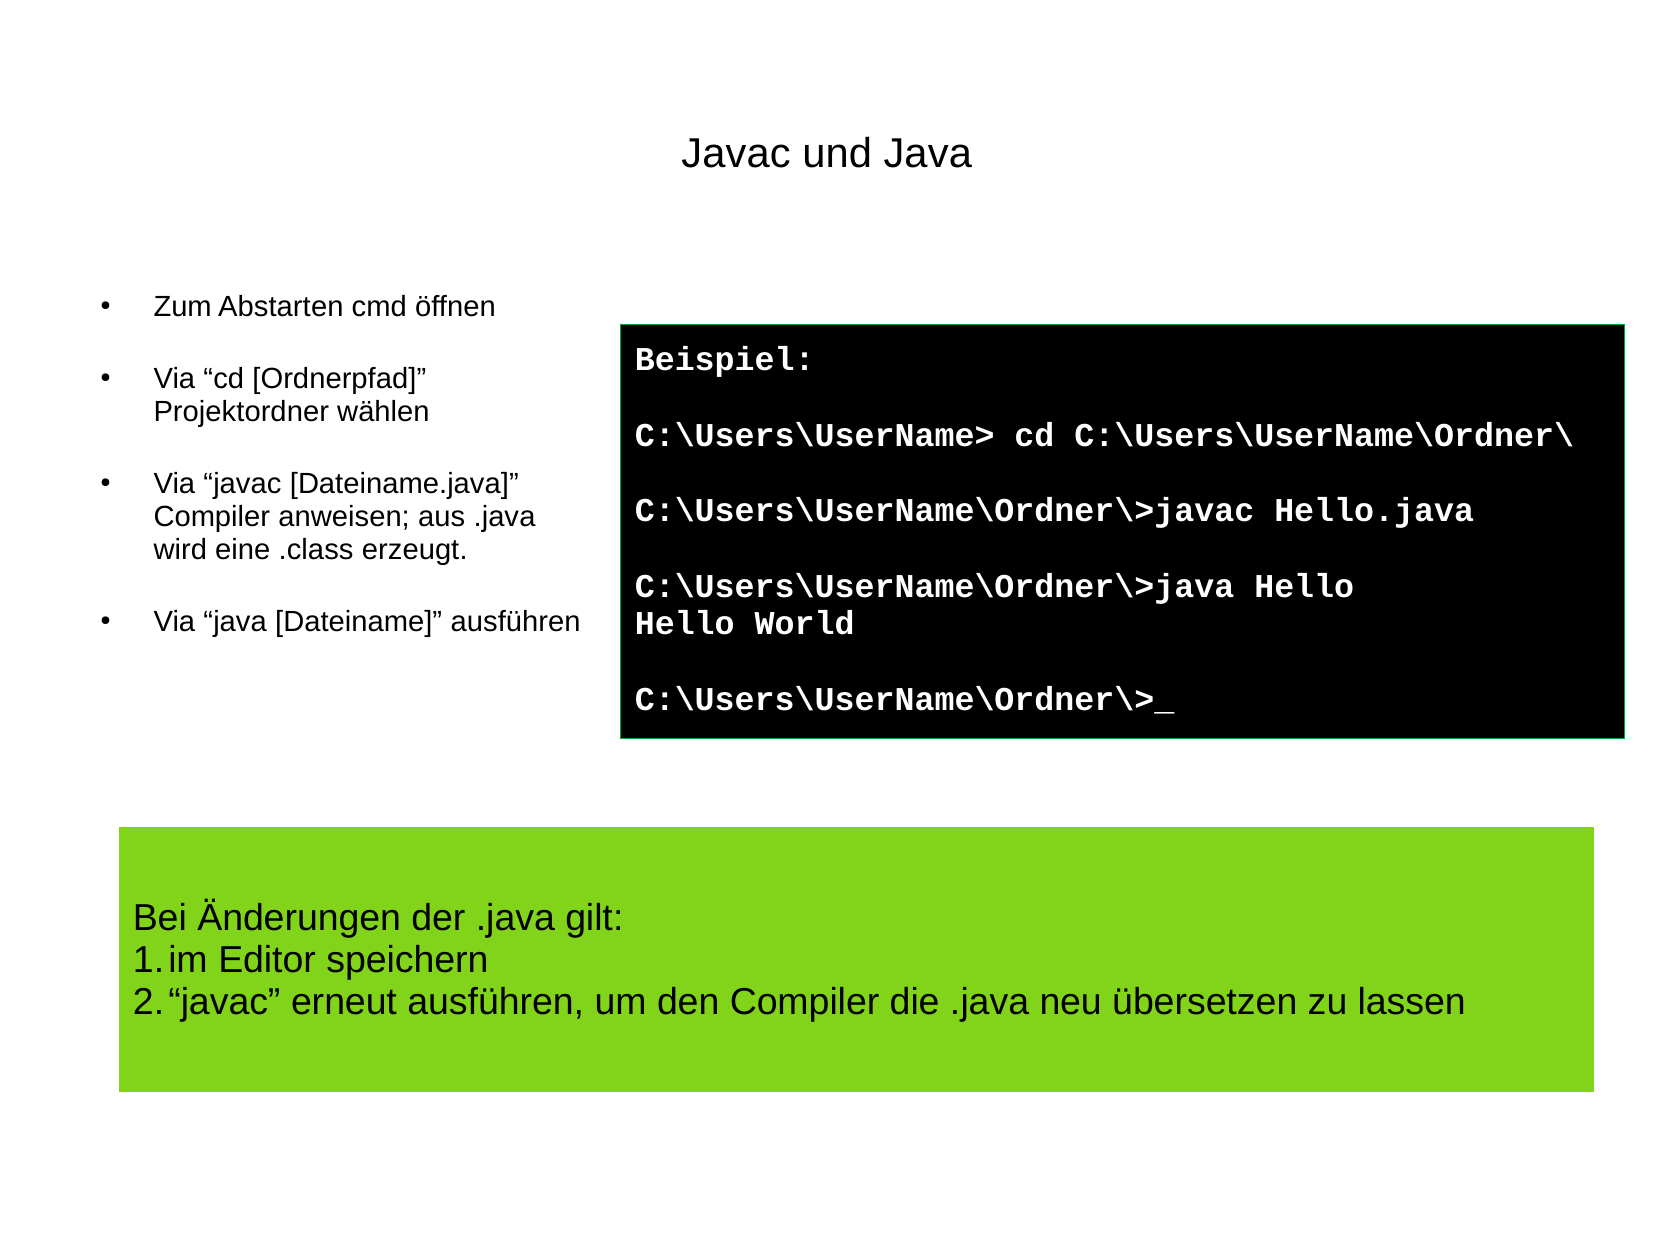

# Javac und Java
Zum Abstarten cmd öffnen
Via “cd [Ordnerpfad]” Projektordner wählen
Via “javac [Dateiname.java]” Compiler anweisen; aus .java wird eine .class erzeugt.
Via “java [Dateiname]” ausführen
Beispiel:
C:\Users\UserName> cd C:\Users\UserName\Ordner\
C:\Users\UserName\Ordner\>javac Hello.java
C:\Users\UserName\Ordner\>java Hello
Hello World
C:\Users\UserName\Ordner\>_
Bei Änderungen der .java gilt:
im Editor speichern
“javac” erneut ausführen, um den Compiler die .java neu übersetzen zu lassen